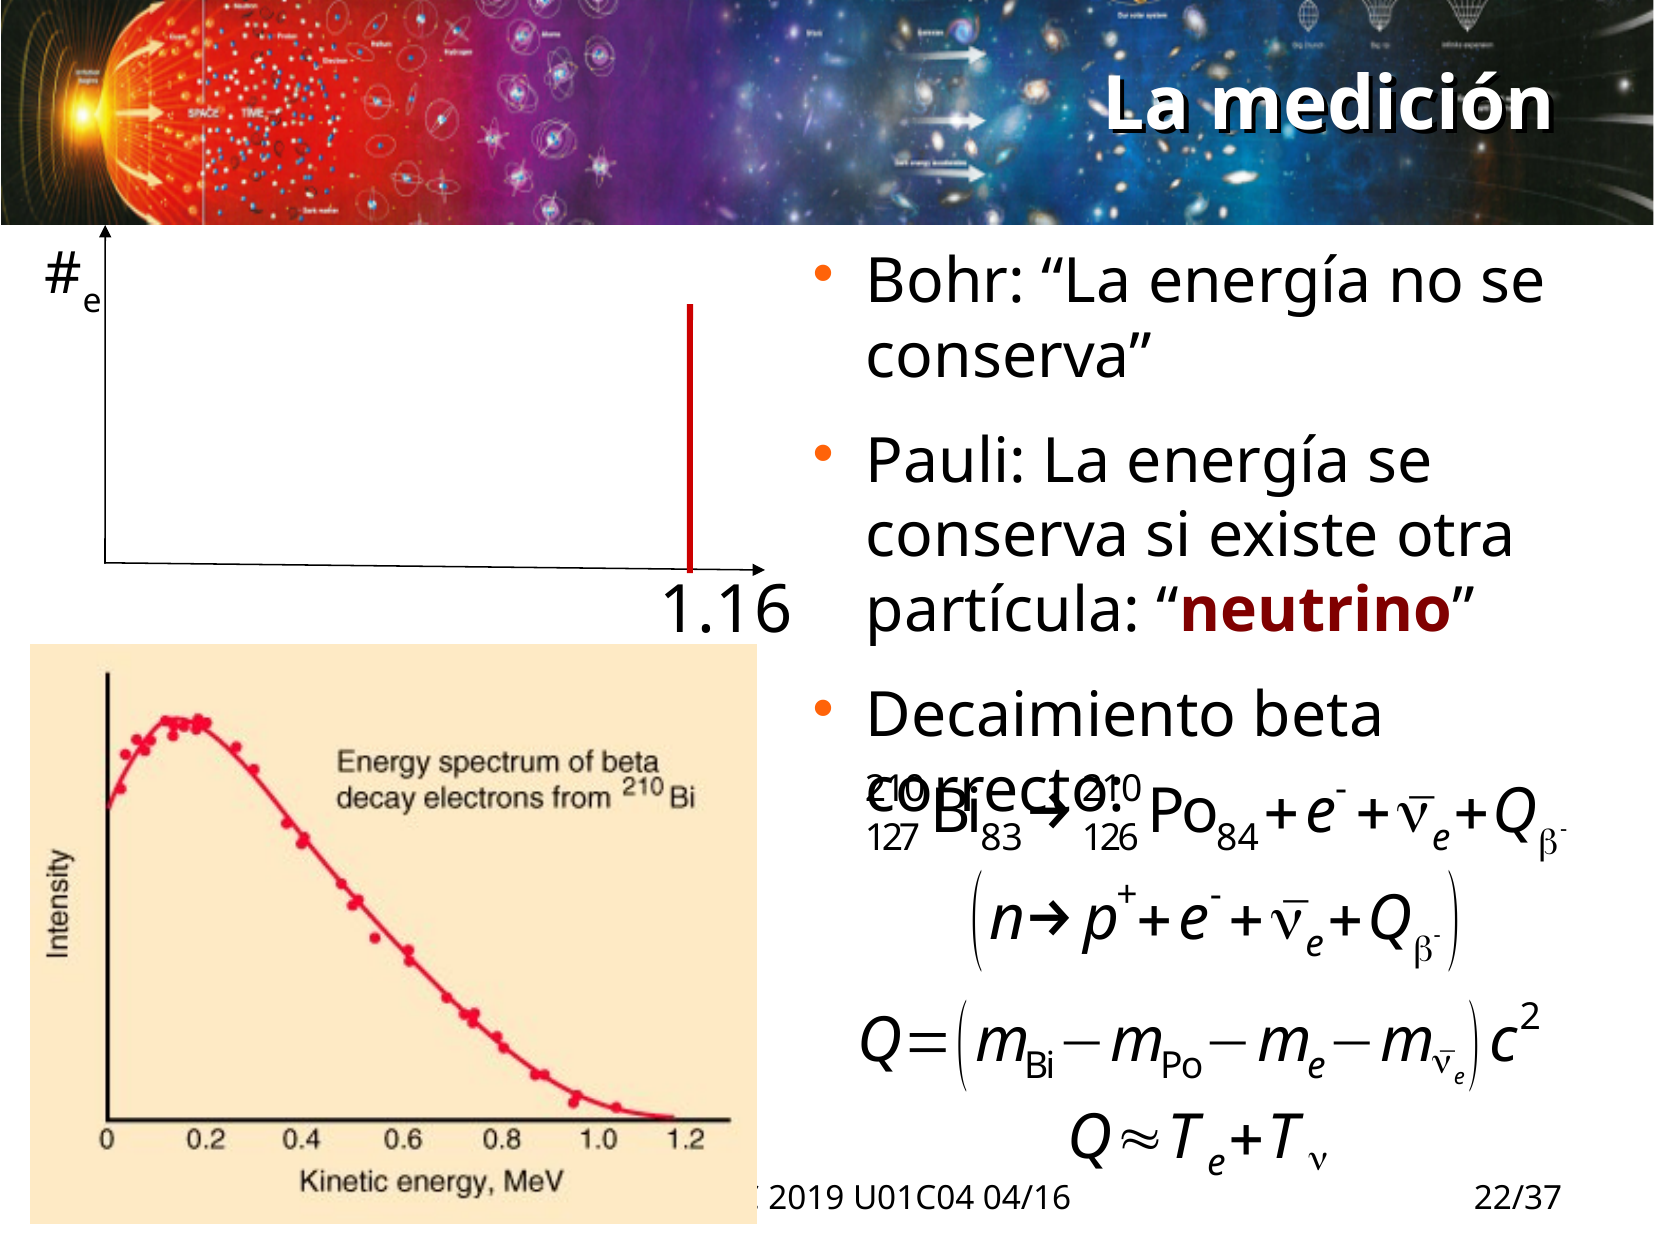

# La medición
#e
Bohr: “La energía no se conserva”
Pauli: La energía se conserva si existe otra partícula: “neutrino”
Decaimiento beta correcto:
1.16
Sep 04, 2019
Asorey IPAC 2019 U01C04 04/16
22